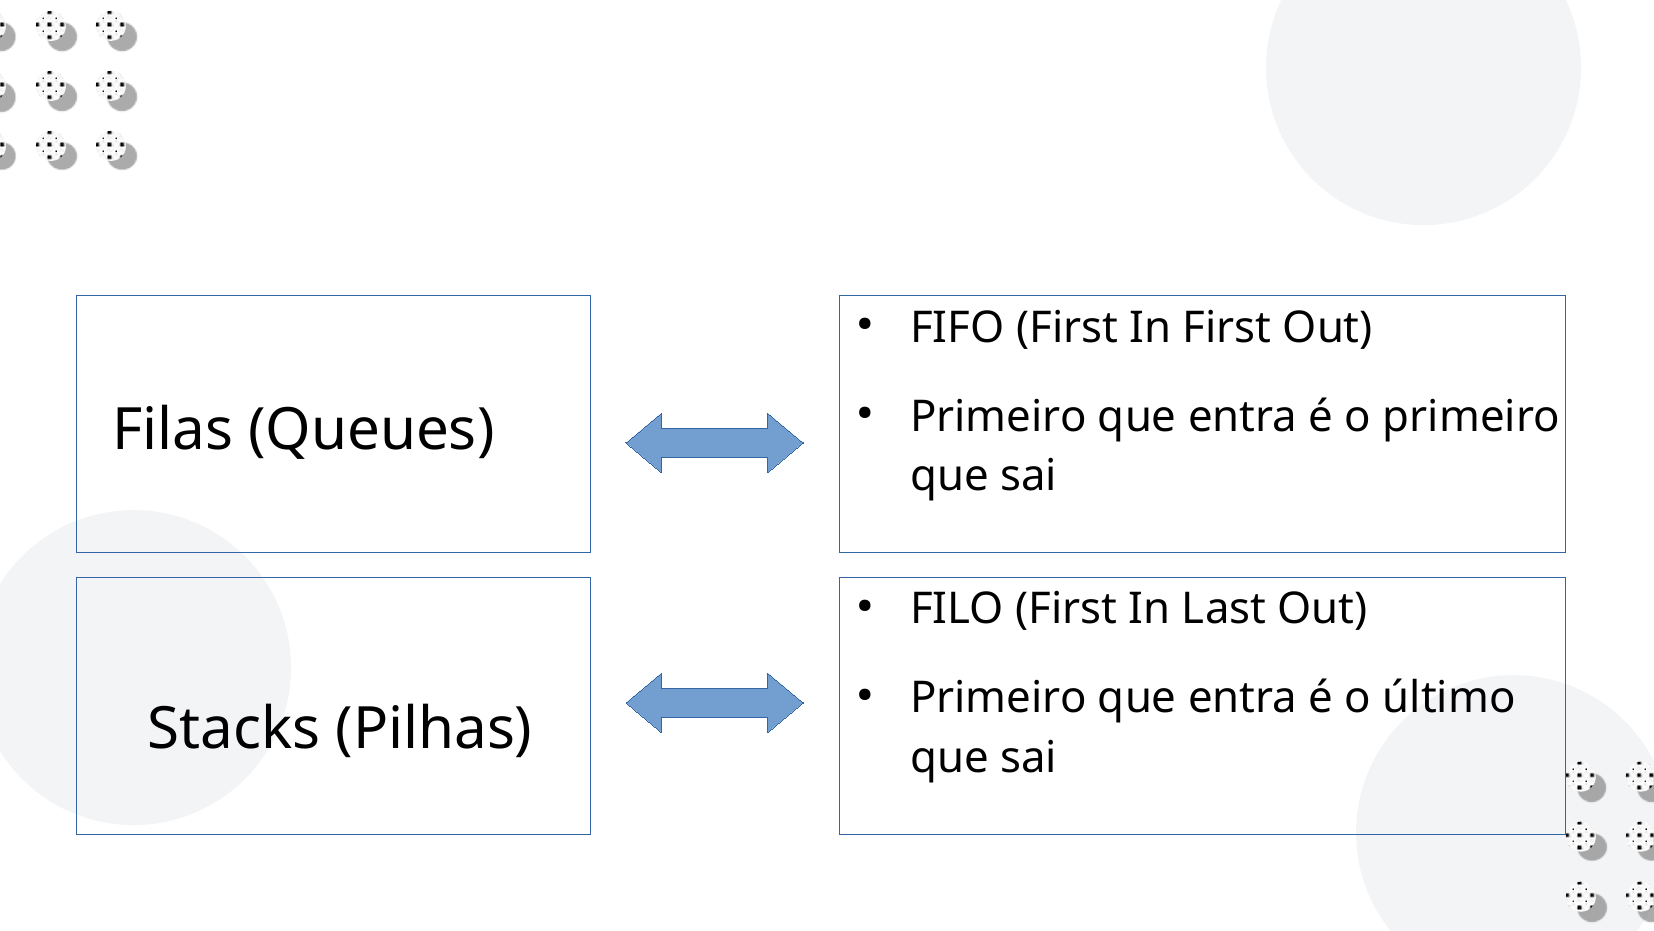

# Filas (Queues)
FIFO (First In First Out)
Primeiro que entra é o primeiro que sai
Stacks (Pilhas)
FILO (First In Last Out)
Primeiro que entra é o último que sai